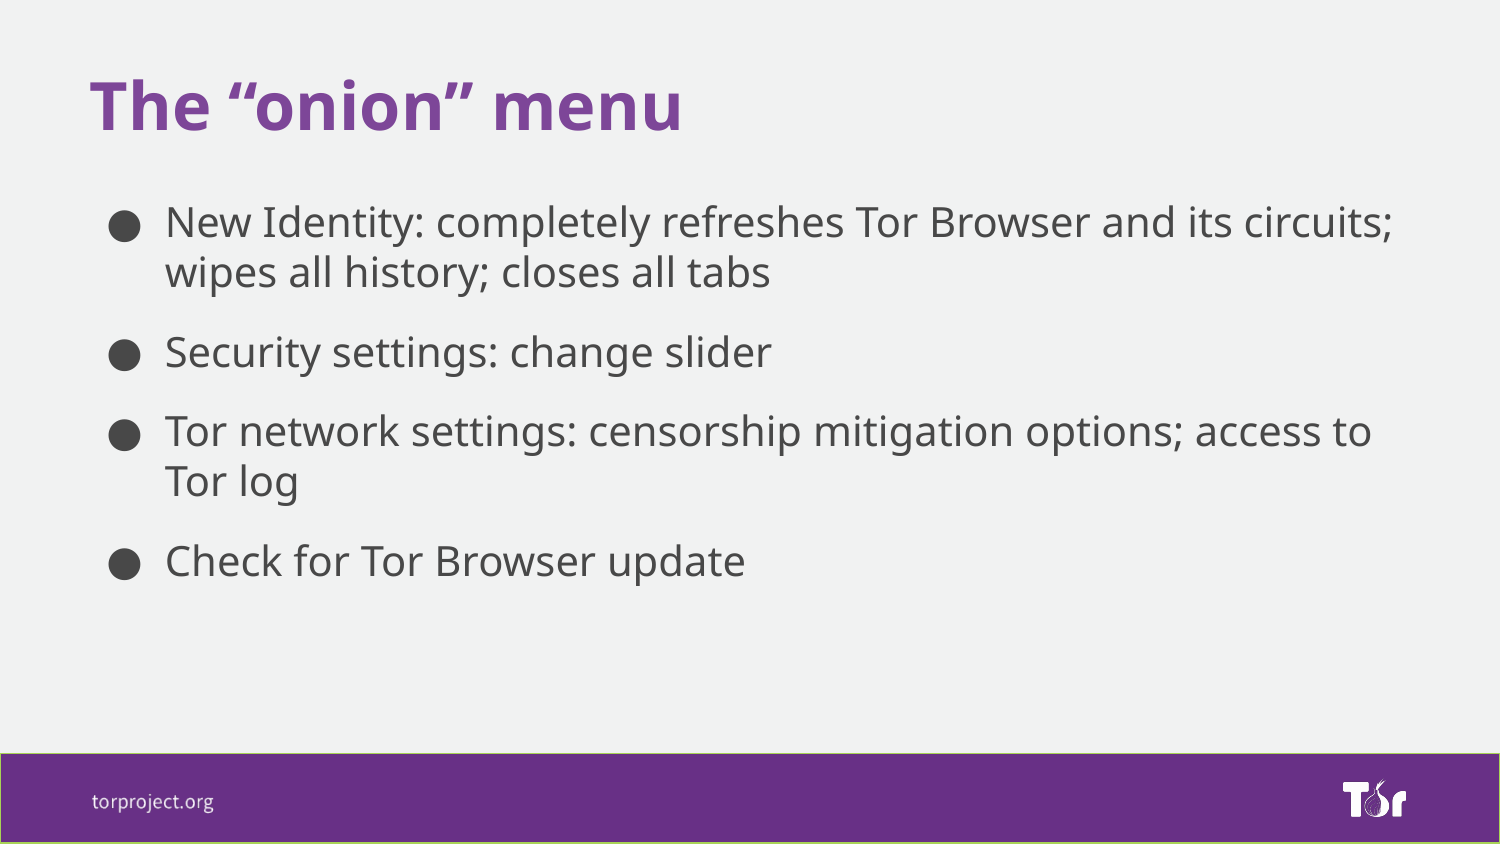

The “onion” menu
New Identity: completely refreshes Tor Browser and its circuits; wipes all history; closes all tabs
Security settings: change slider
Tor network settings: censorship mitigation options; access to Tor log
Check for Tor Browser update